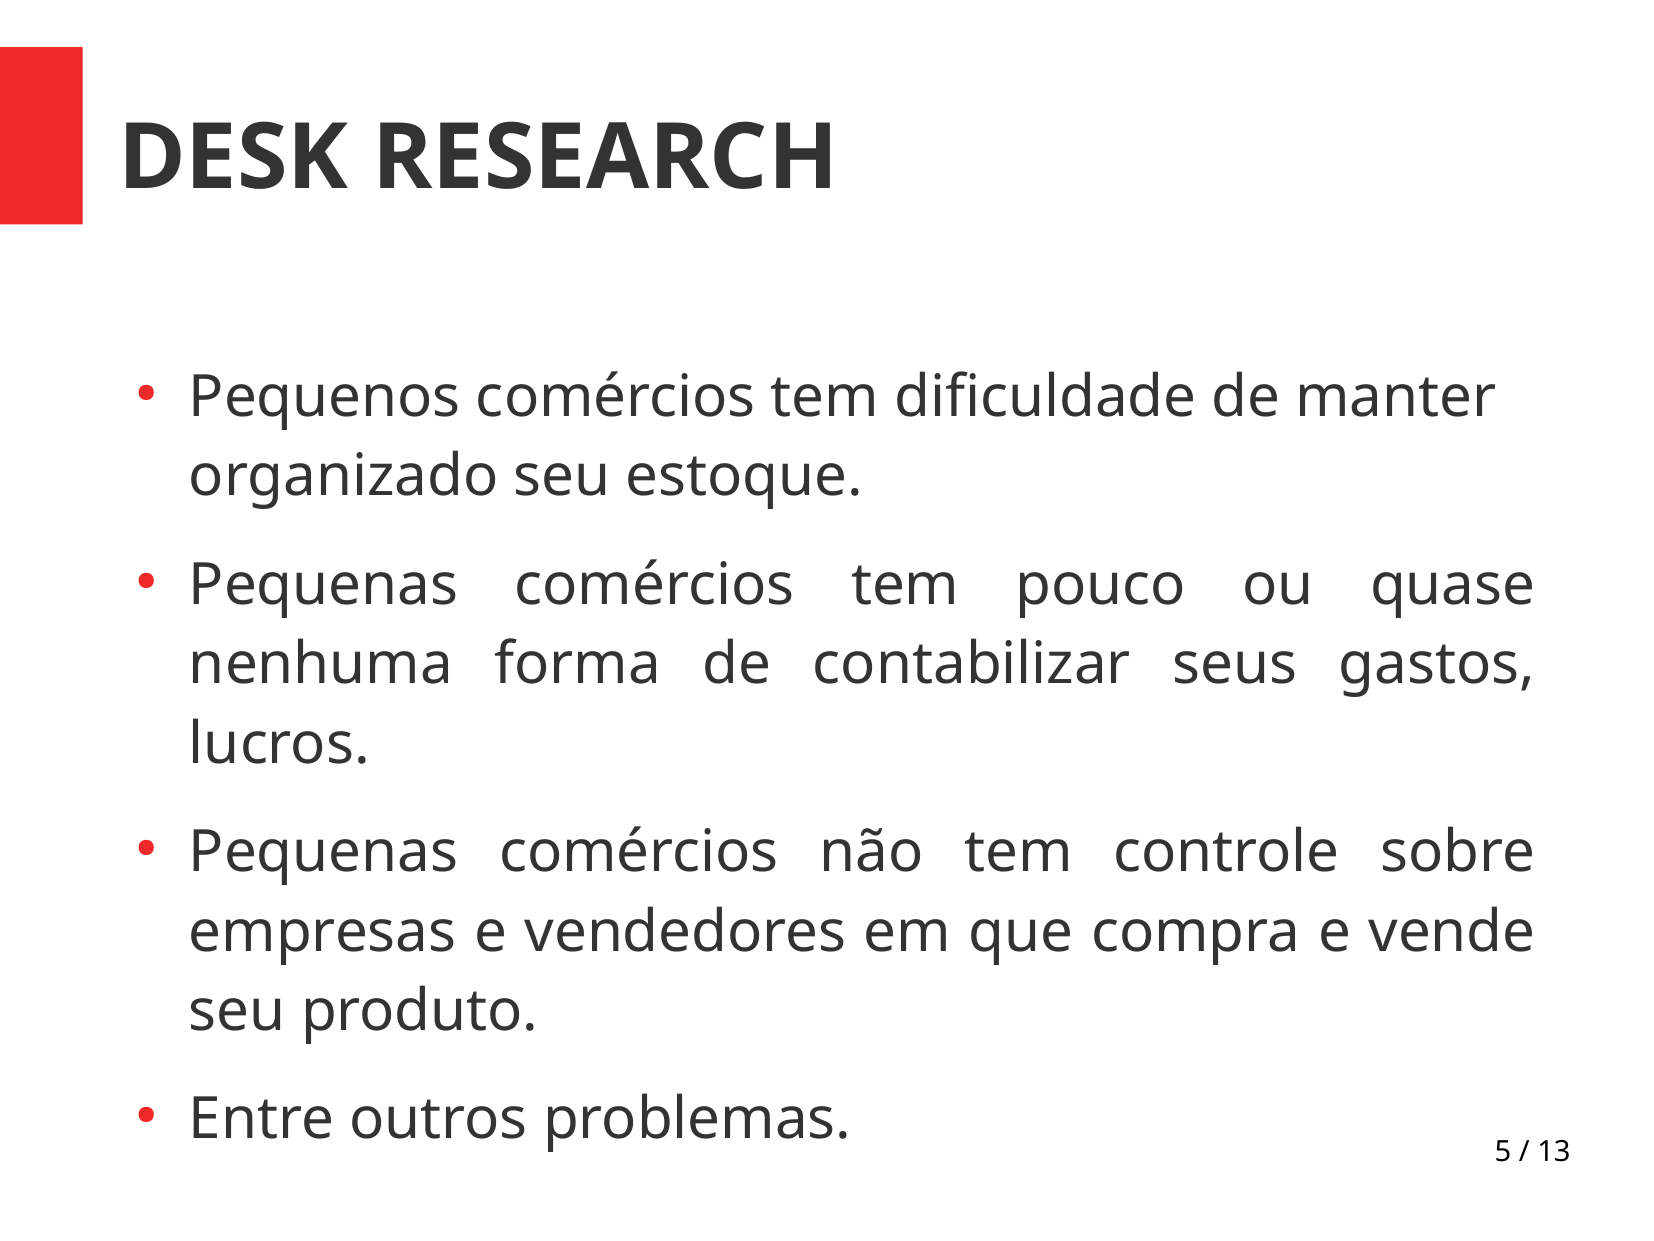

# DESK RESEARCH
Pequenos comércios tem dificuldade de manter organizado seu estoque.
Pequenas comércios tem pouco ou quase nenhuma forma de contabilizar seus gastos, lucros.
Pequenas comércios não tem controle sobre empresas e vendedores em que compra e vende seu produto.
Entre outros problemas.
5